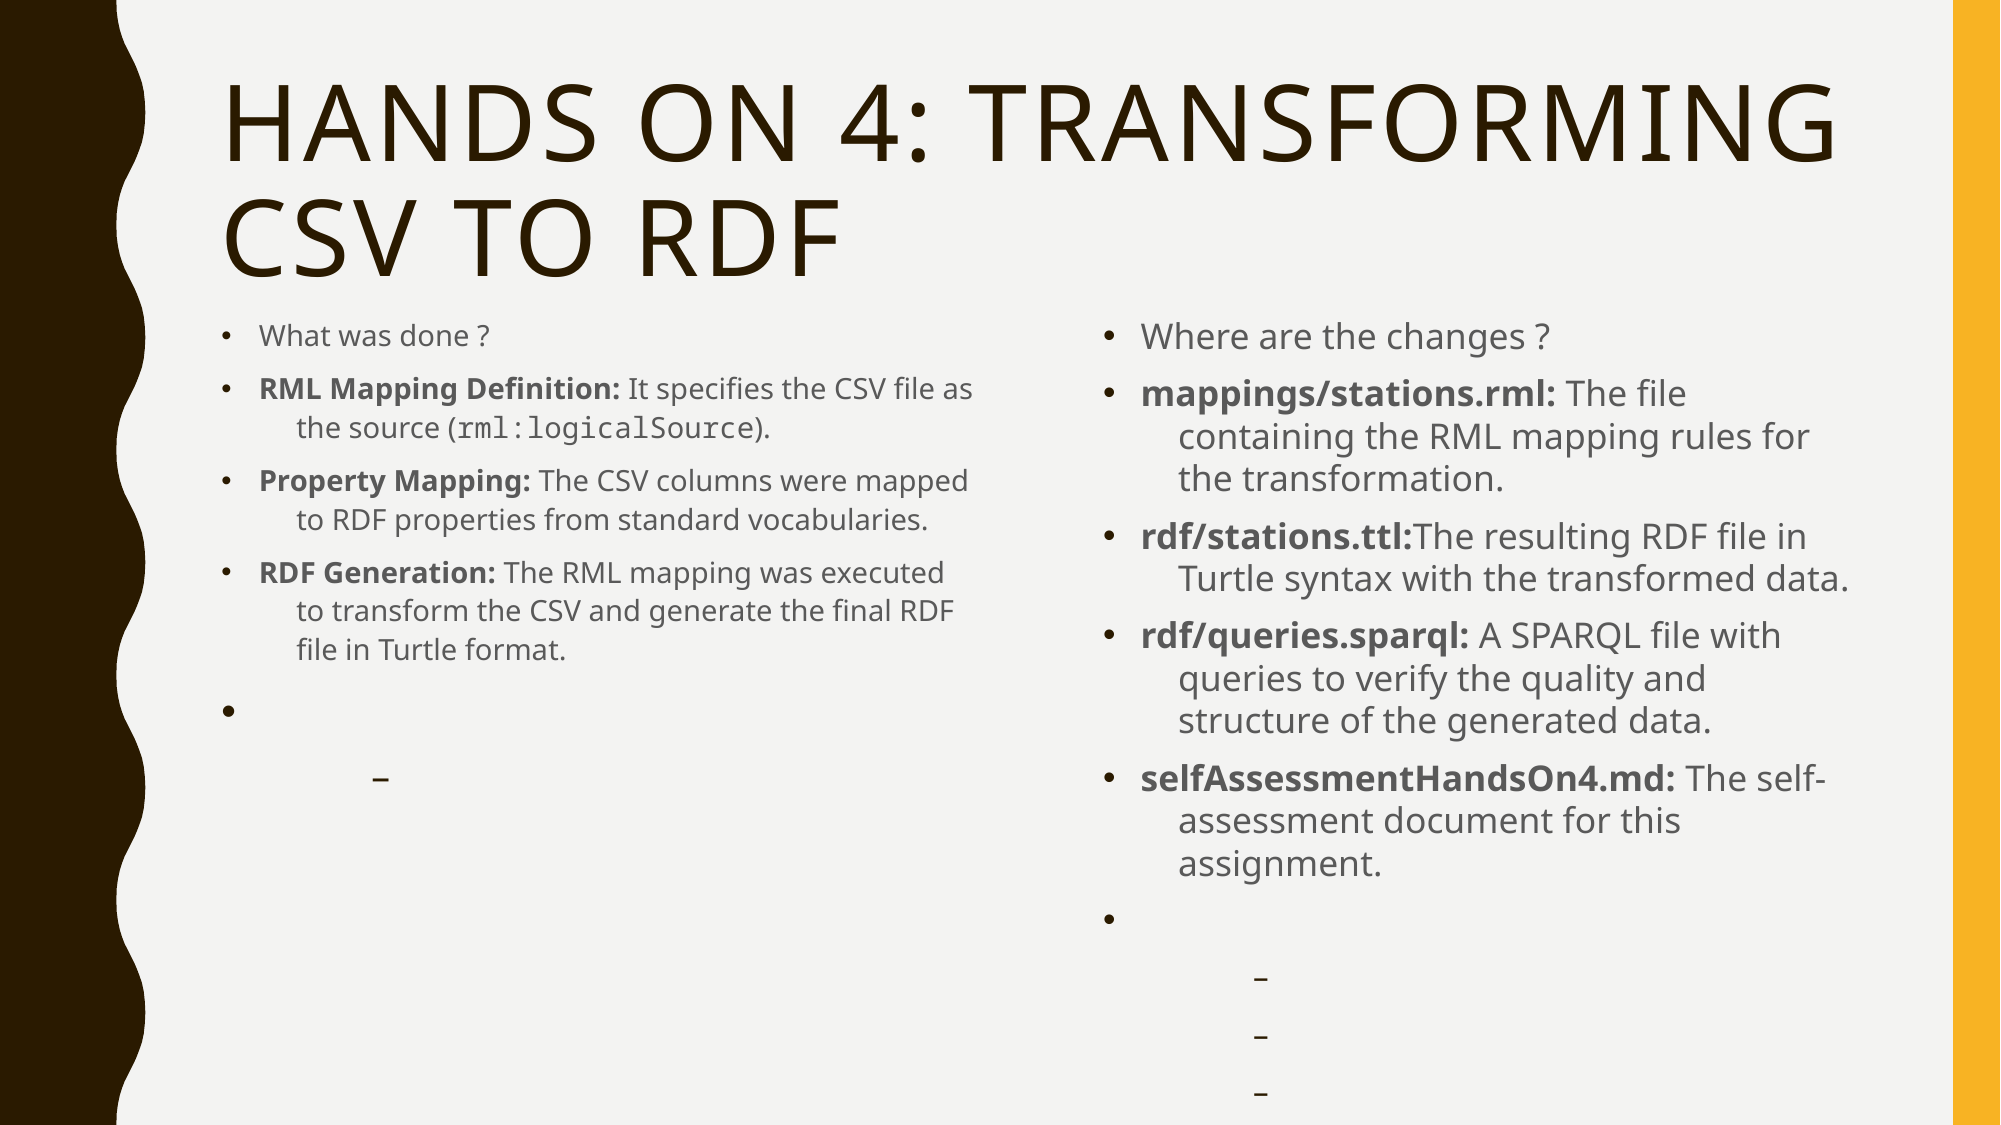

# Hands On 4: TRANSFORMING CSV TO RDF
What was done ?
RML Mapping Definition: It specifies the CSV file as the source (rml:logicalSource).
Property Mapping: The CSV columns were mapped to RDF properties from standard vocabularies.
RDF Generation: The RML mapping was executed to transform the CSV and generate the final RDF file in Turtle format.
Where are the changes ?
mappings/stations.rml: The file containing the RML mapping rules for the transformation.
rdf/stations.ttl:The resulting RDF file in Turtle syntax with the transformed data.
rdf/queries.sparql: A SPARQL file with queries to verify the quality and structure of the generated data.
selfAssessmentHandsOn4.md: The self-assessment document for this assignment.